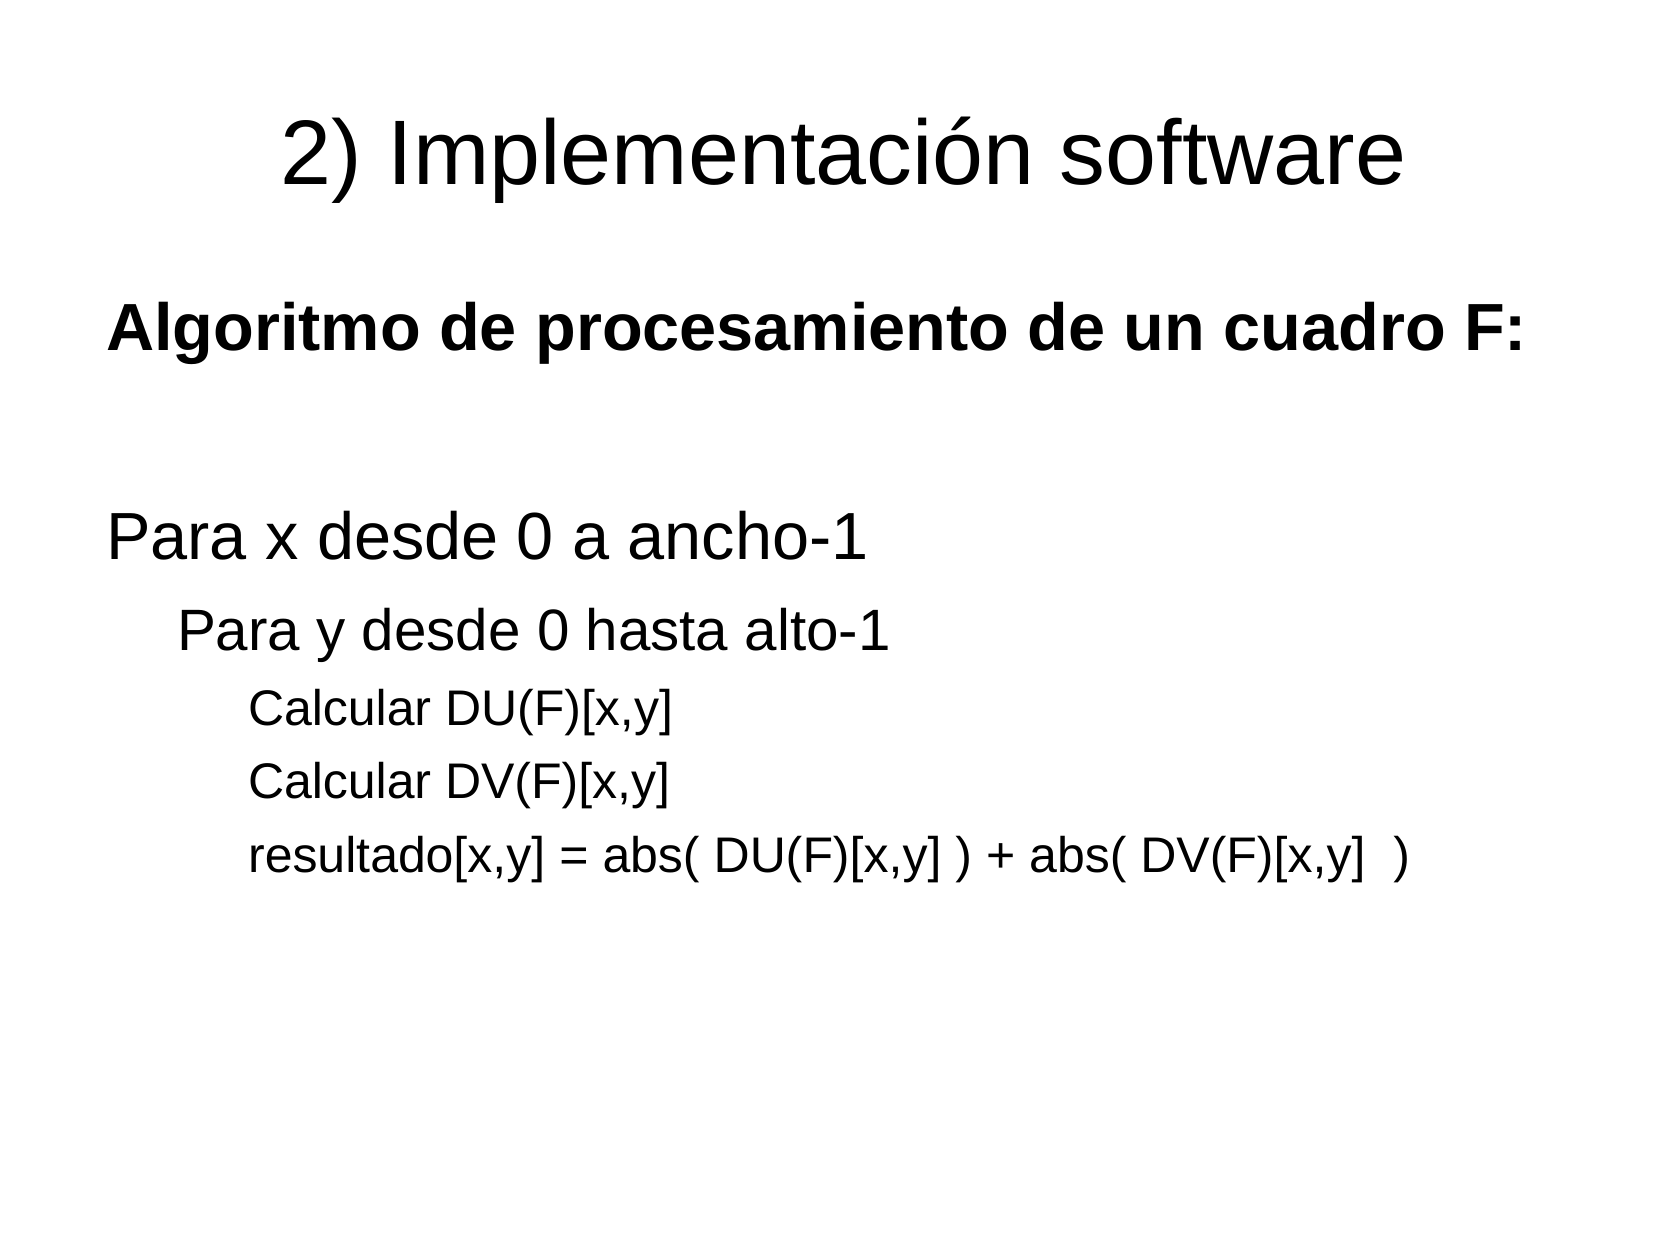

# 2) Implementación software
Algoritmo de procesamiento de un cuadro F:
Para x desde 0 a ancho-1
Para y desde 0 hasta alto-1
Calcular DU(F)[x,y]
Calcular DV(F)[x,y]
resultado[x,y] = abs( DU(F)[x,y] ) + abs( DV(F)[x,y] )